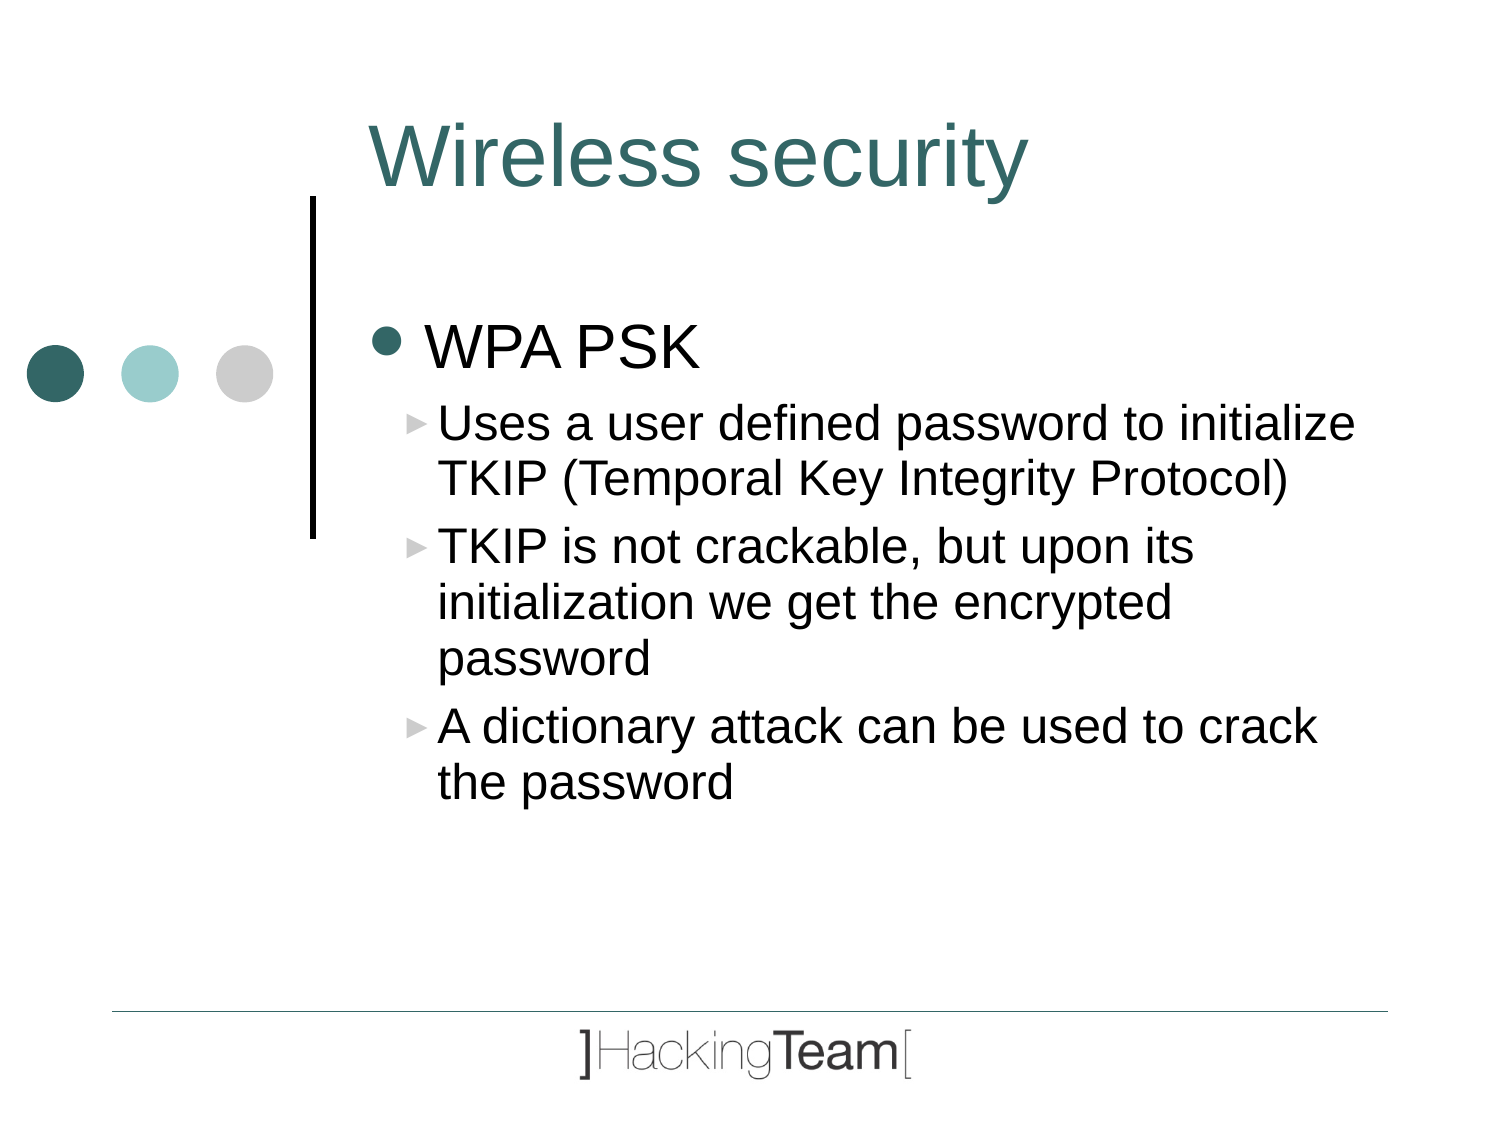

# Wireless security
WPA PSK
Uses a user defined password to initialize TKIP (Temporal Key Integrity Protocol)
TKIP is not crackable, but upon its initialization we get the encrypted password
A dictionary attack can be used to crack the password